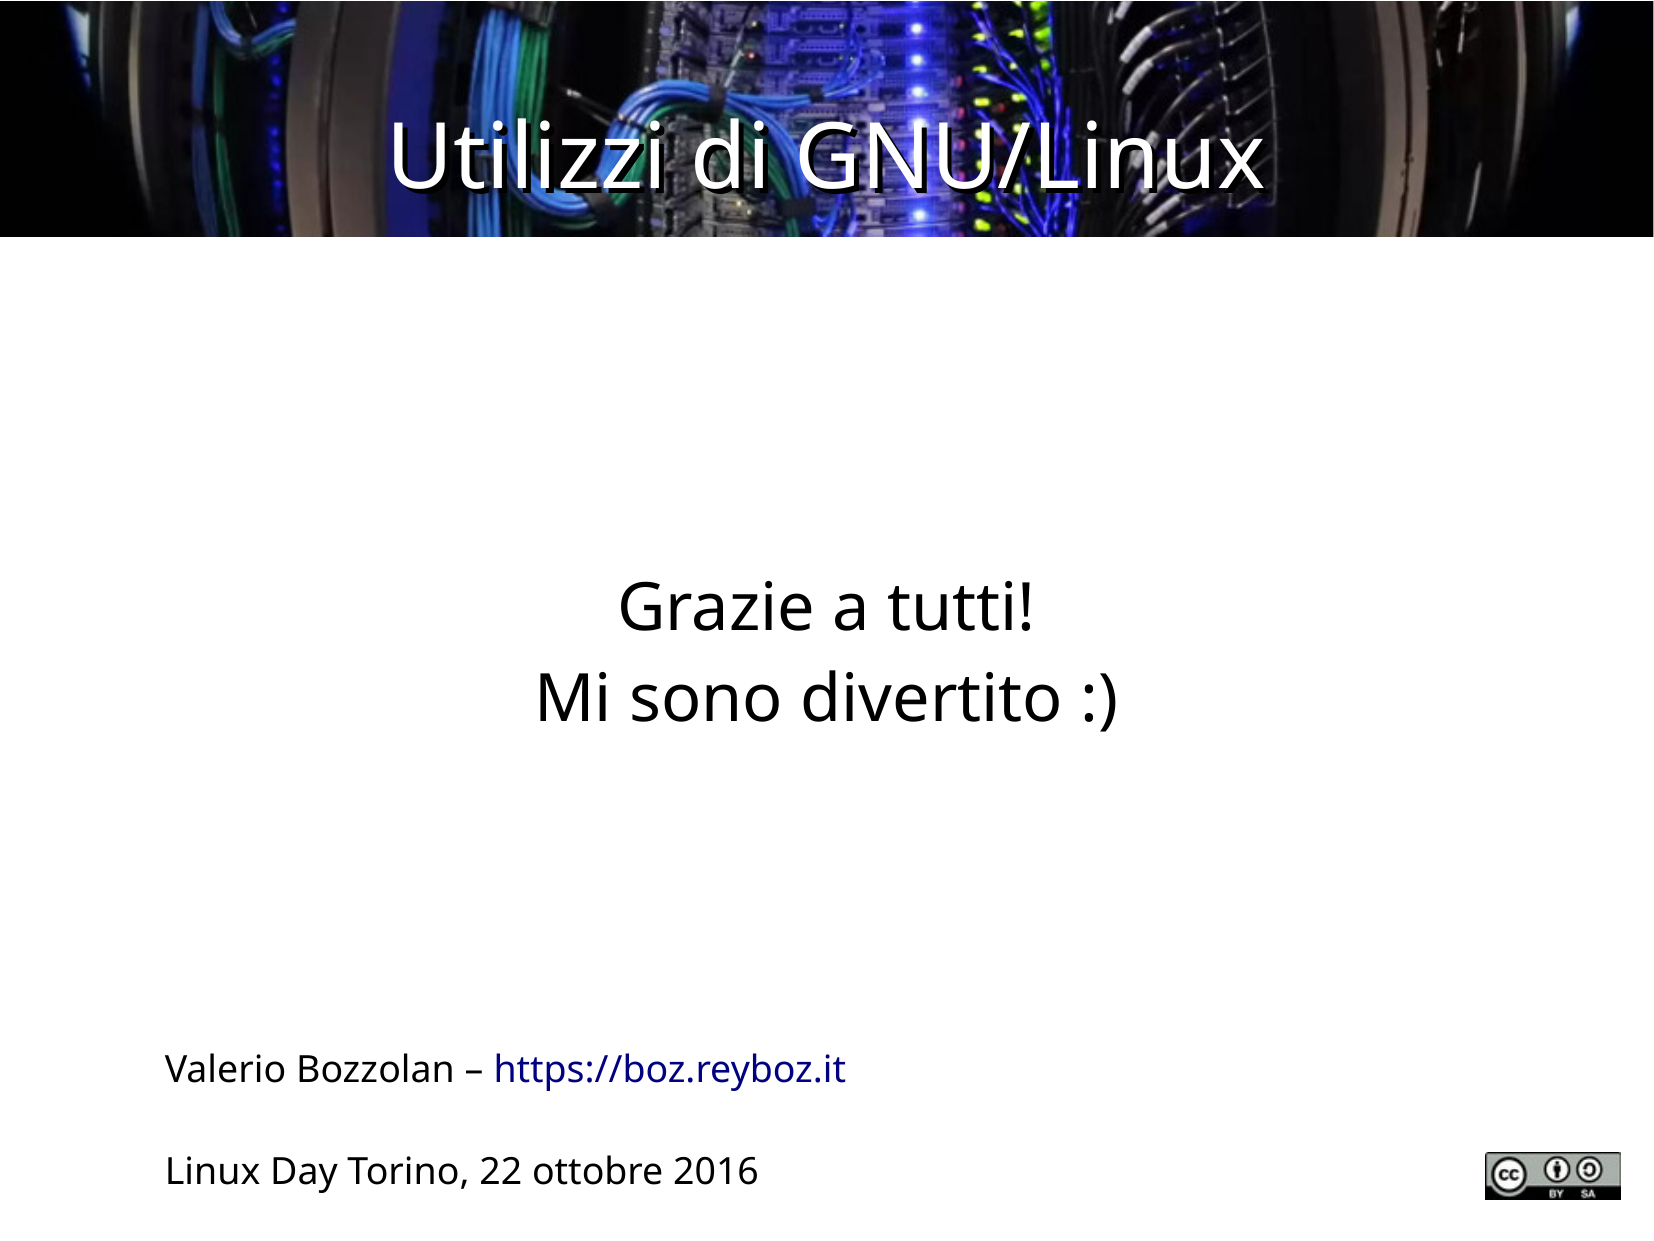

# Utilizzi di GNU/Linux
Grazie a tutti!
Mi sono divertito :)
Valerio Bozzolan – https://boz.reyboz.it
Linux Day Torino, 22 ottobre 2016